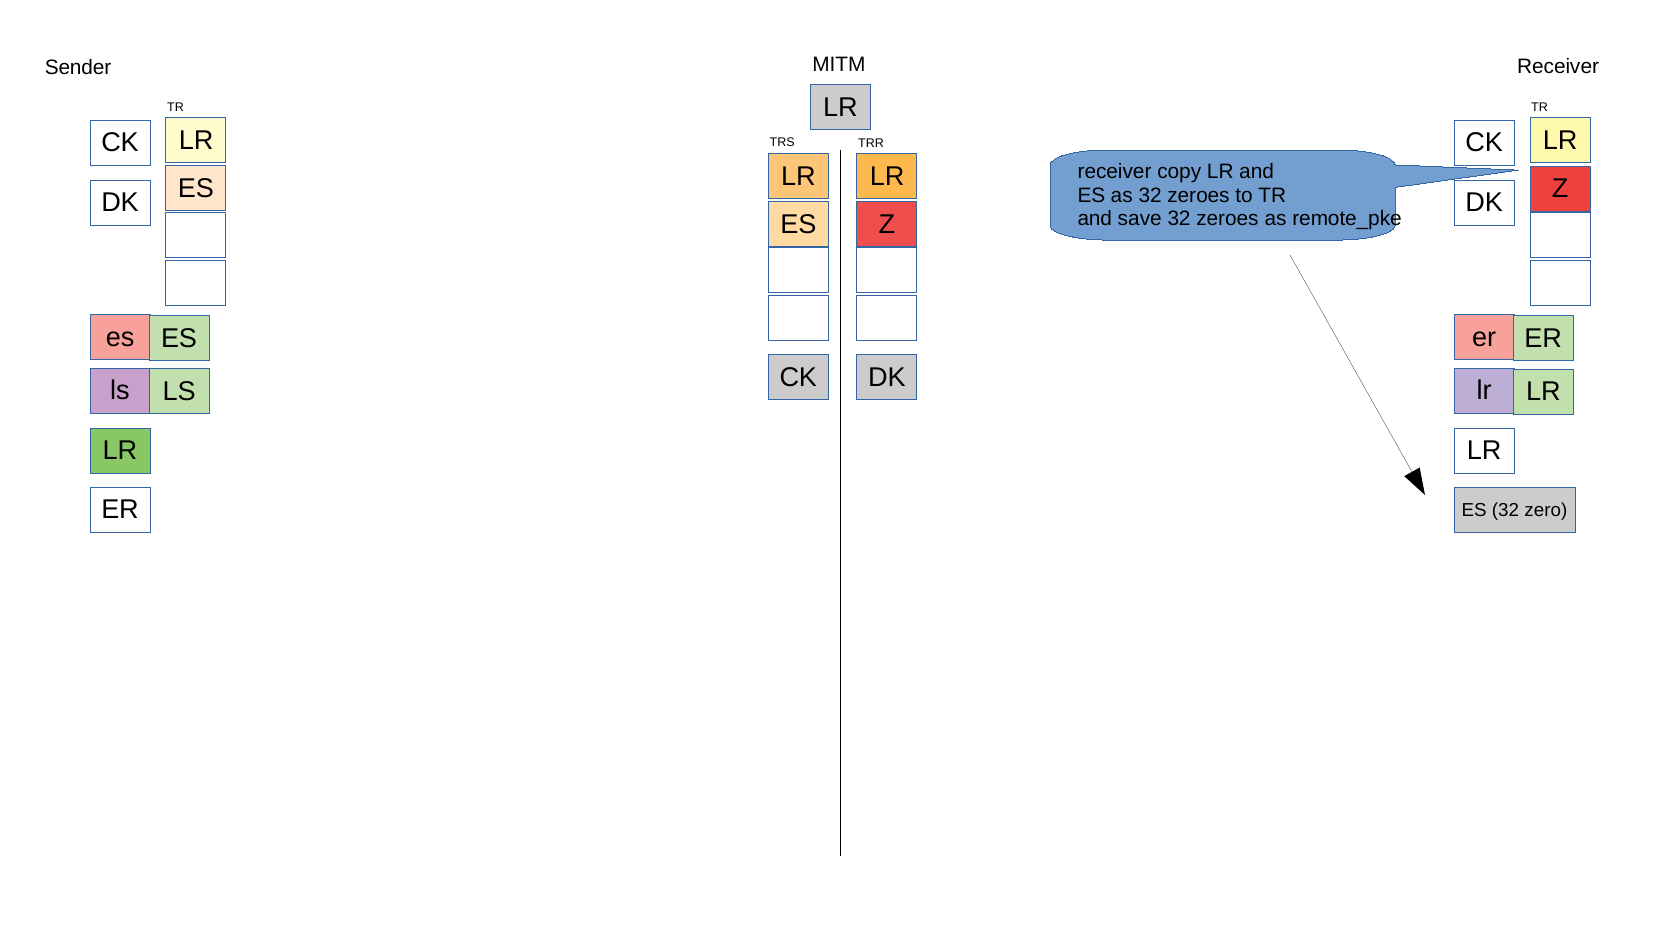

MITM
Receiver
Sender
LR
TR
TR
LR
LR
CK
CK
CK
CK
TRS
TRR
receiver copy LR and
ES as 32 zeroes to TR
and save 32 zeroes as remote_pke
LR
LR
ES
Z
DK
DK
DK
DK
ES
Z
CK
es
CK
er
ES
ER
CK
DK
CK
ls
CK
lr
LS
LR
LR
LR
ER
ES (32 zero)